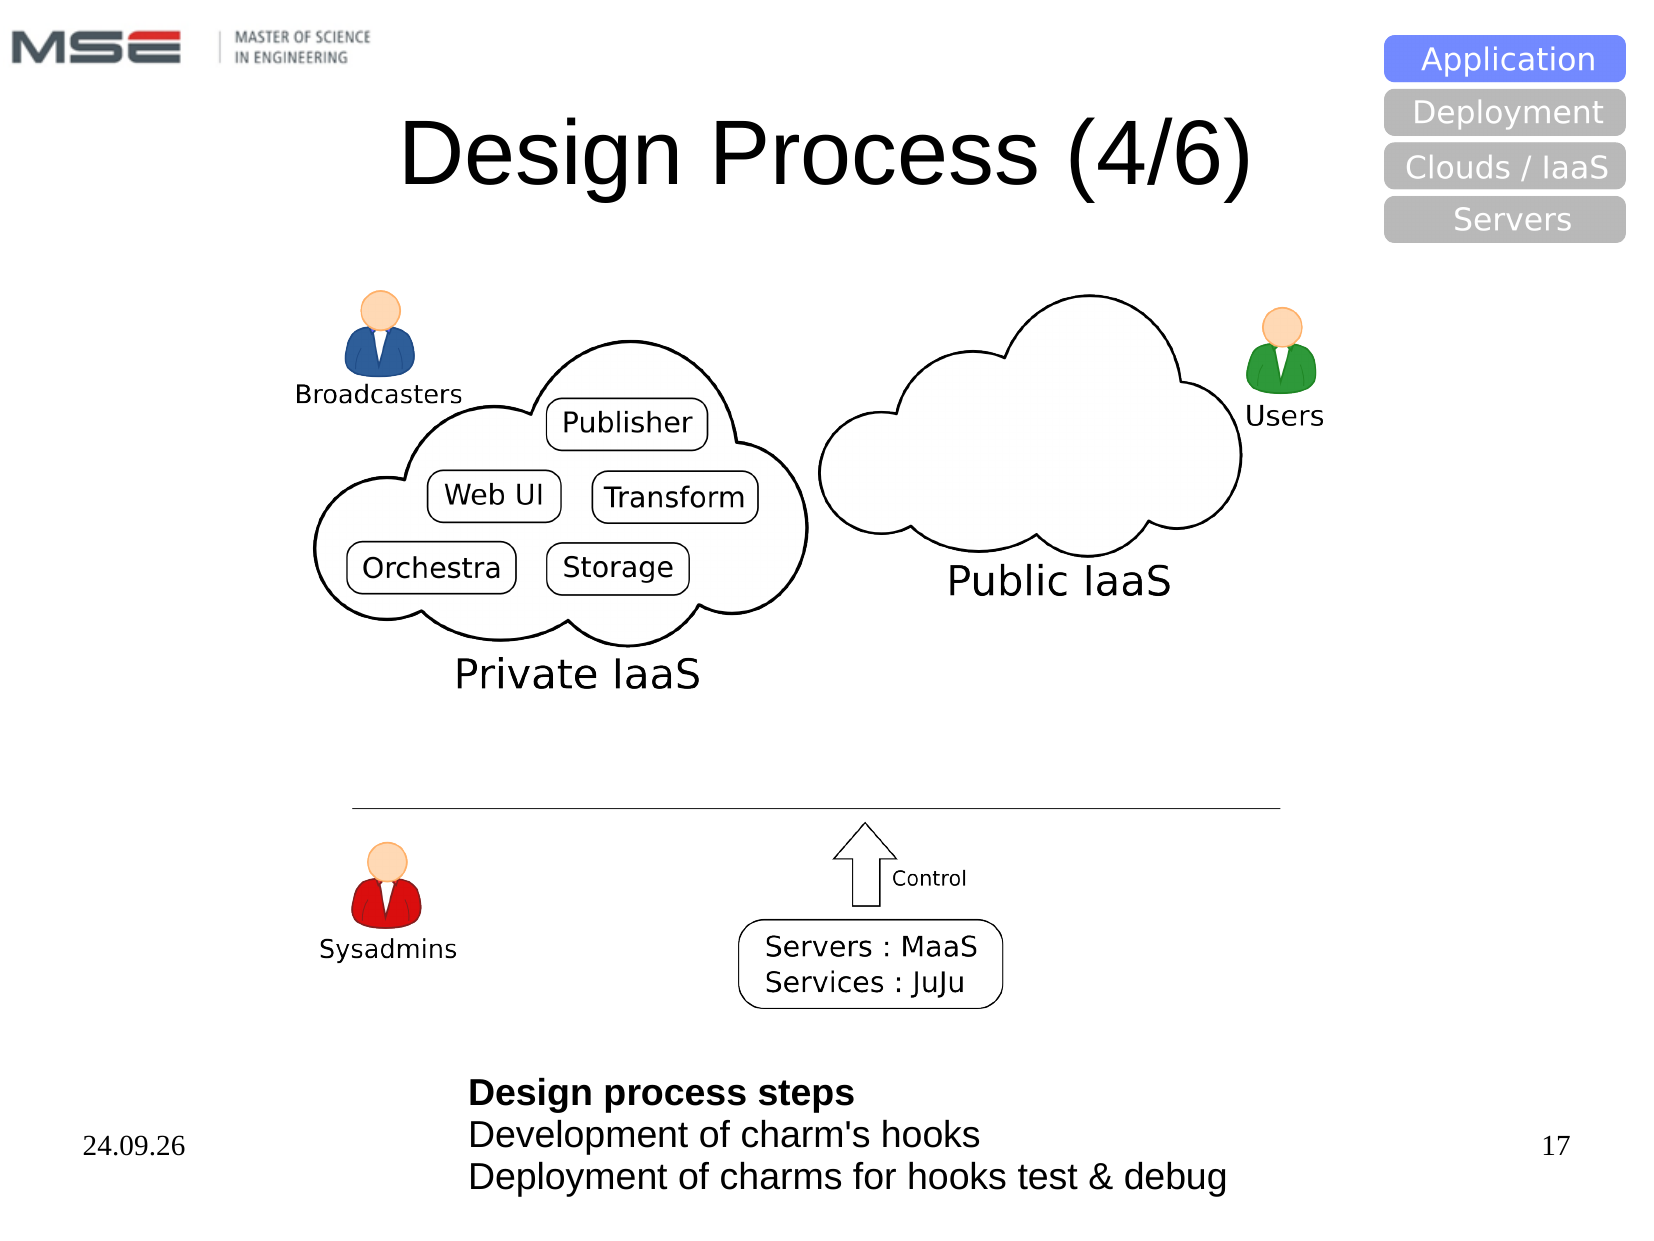

# Design Process (4/6)
Design process steps
Development of charm's hooks
Deployment of charms for hooks test & debug
17